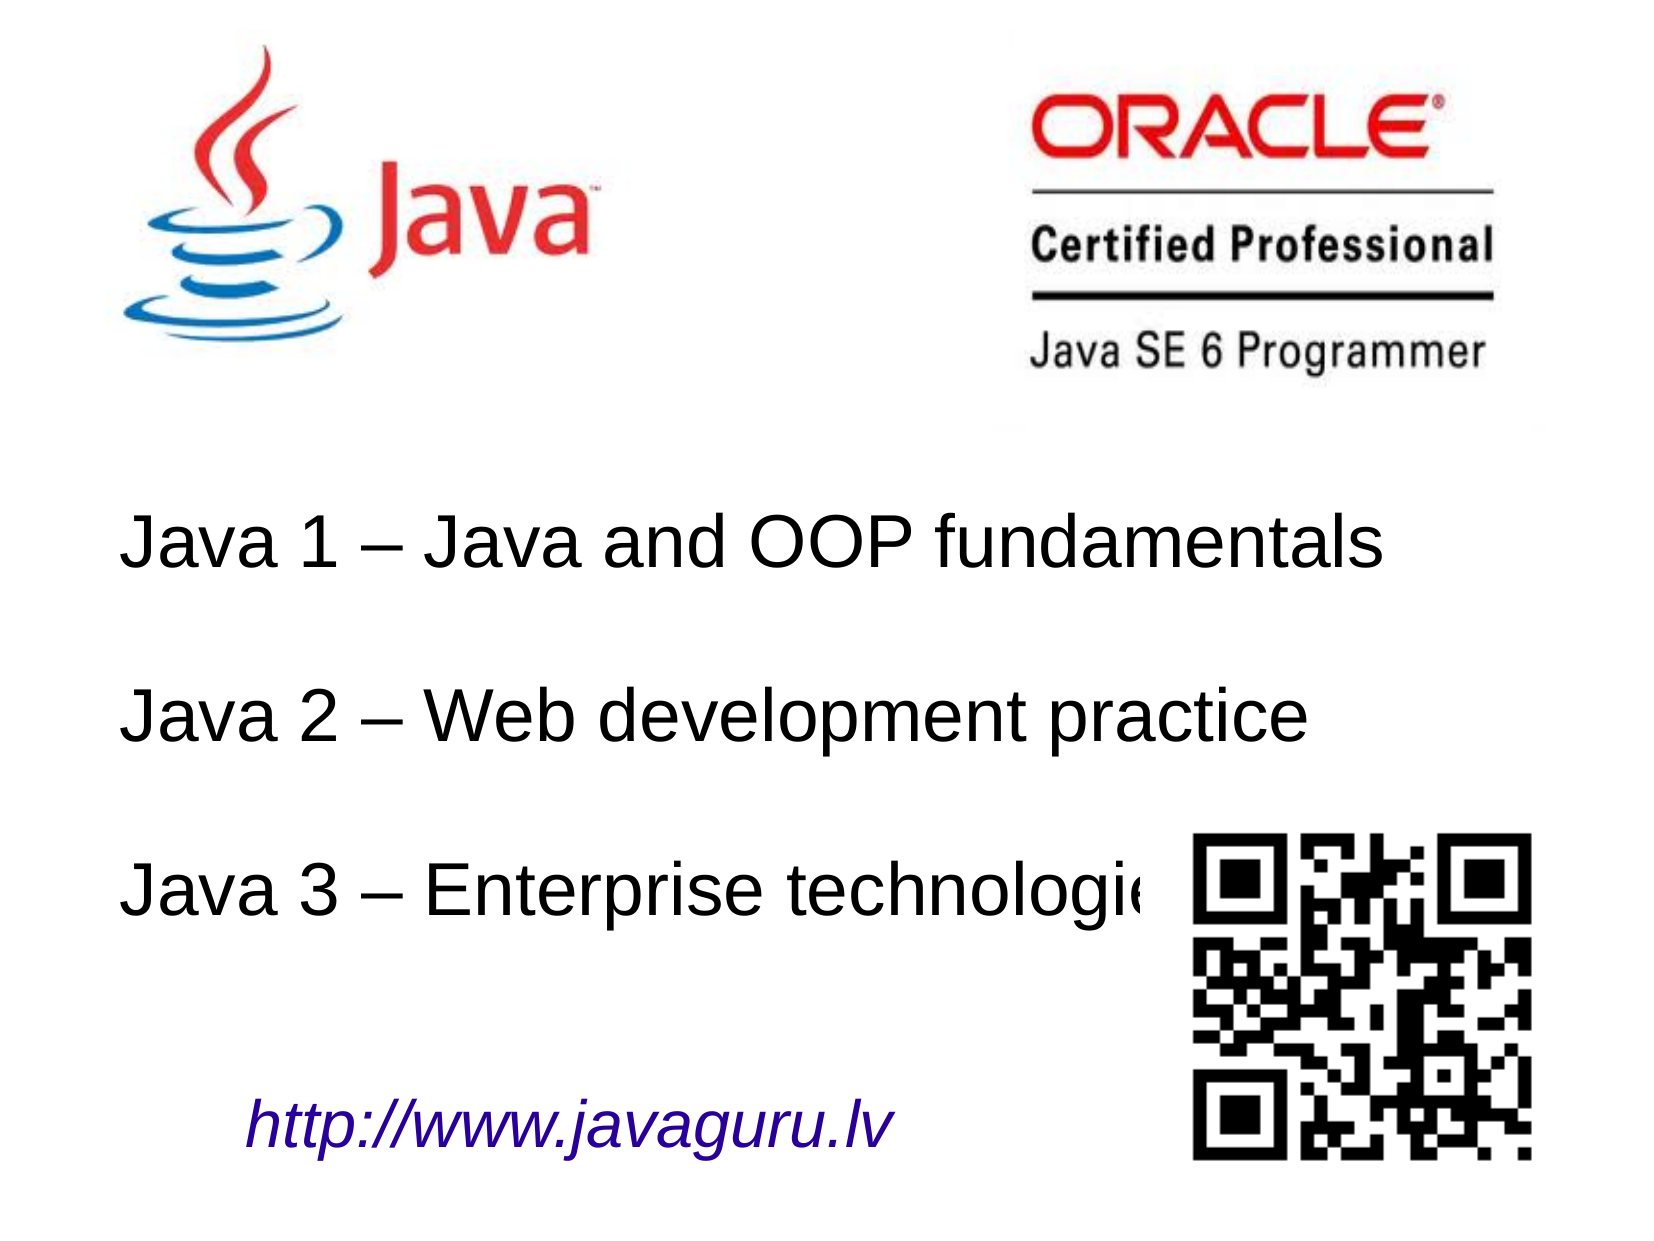

Java 1 – Java and OOP fundamentals
Java 2 – Web development practice
Java 3 – Enterprise technologies
http://www.javaguru.lv